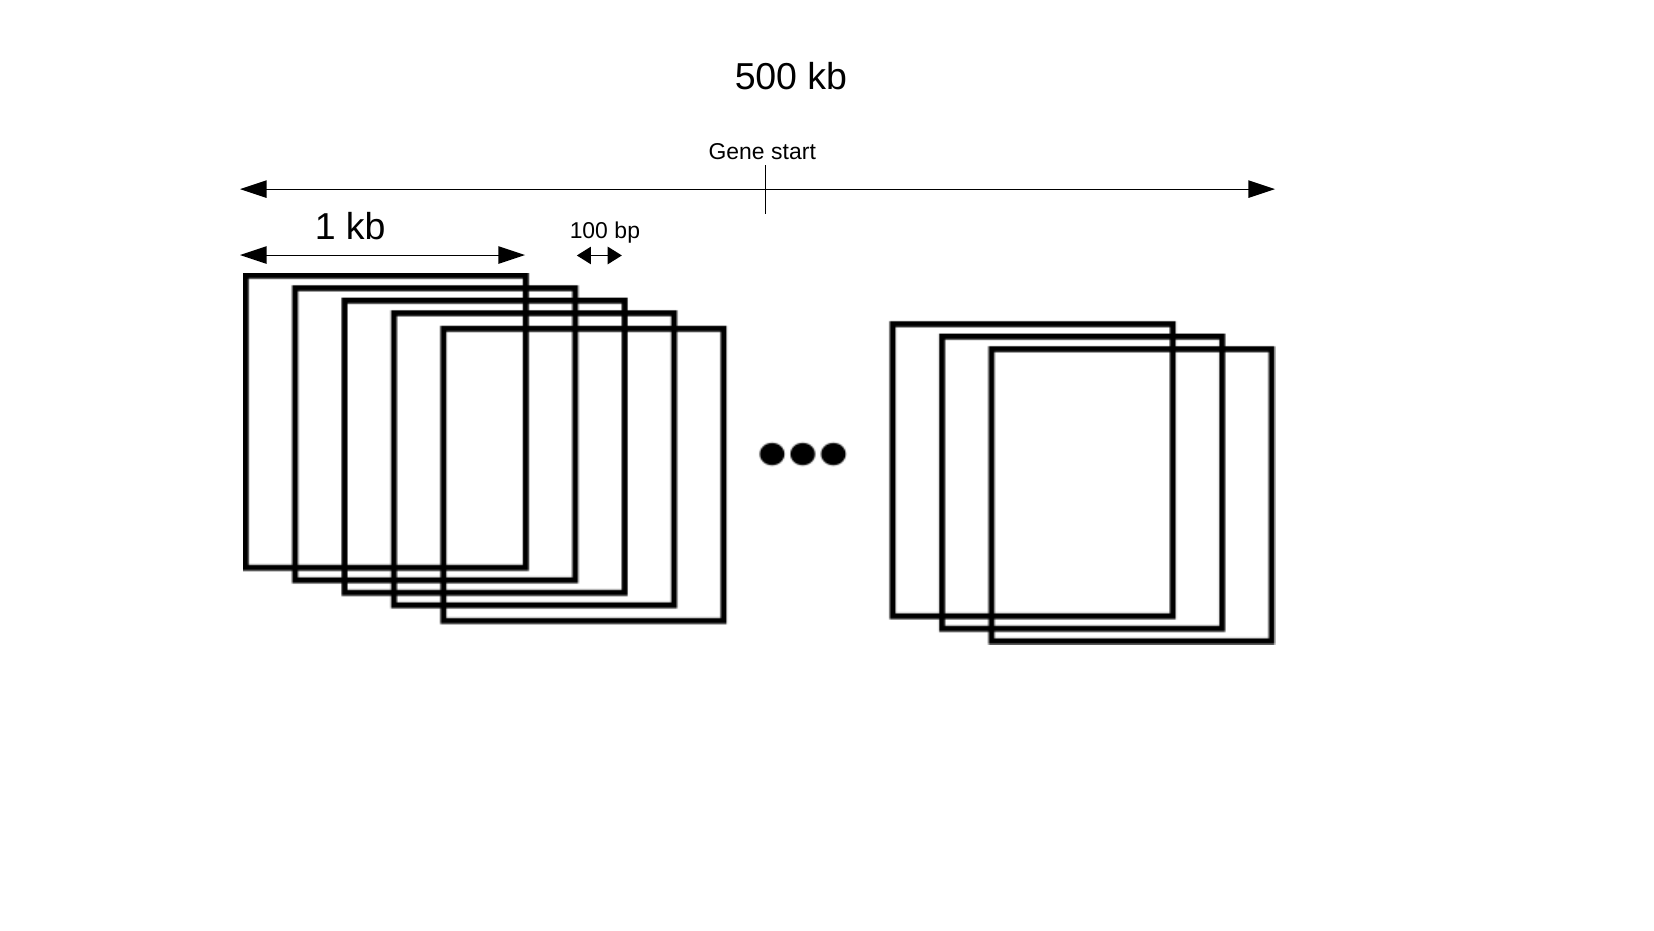

500 kb
Gene start
1 kb
100 bp